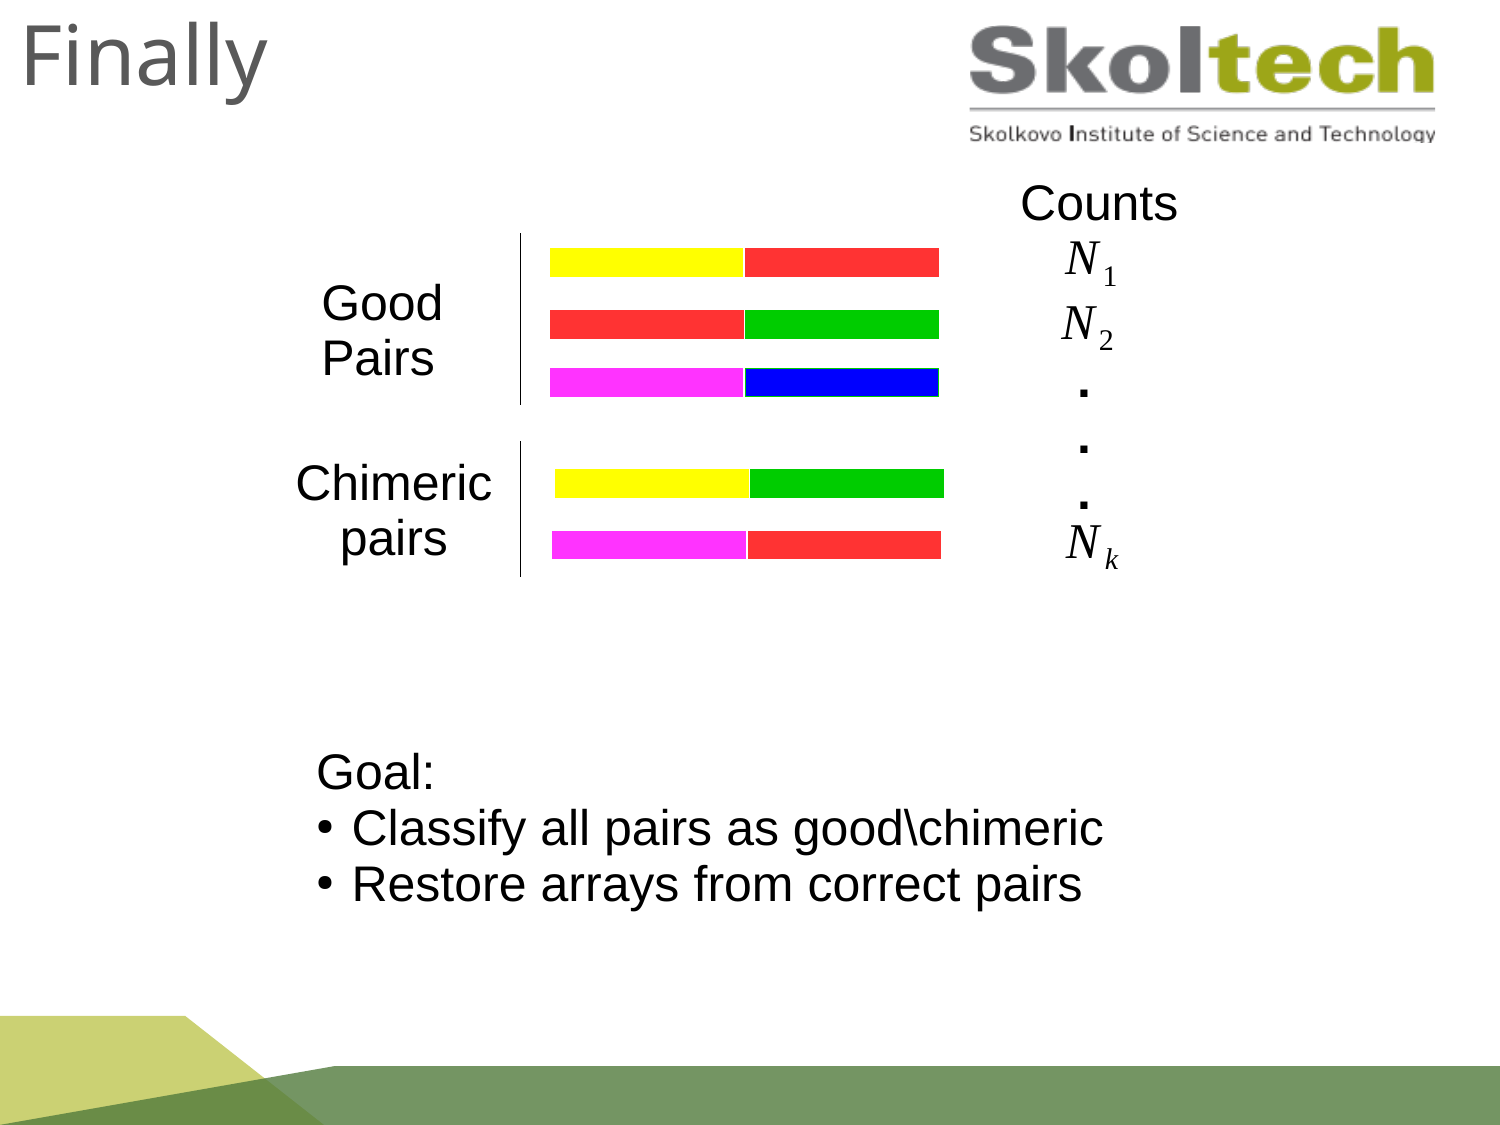

# Finally
Counts
Good Pairs
.
.
.
Chimeric pairs
Goal:
Classify all pairs as good\chimeric
Restore arrays from correct pairs